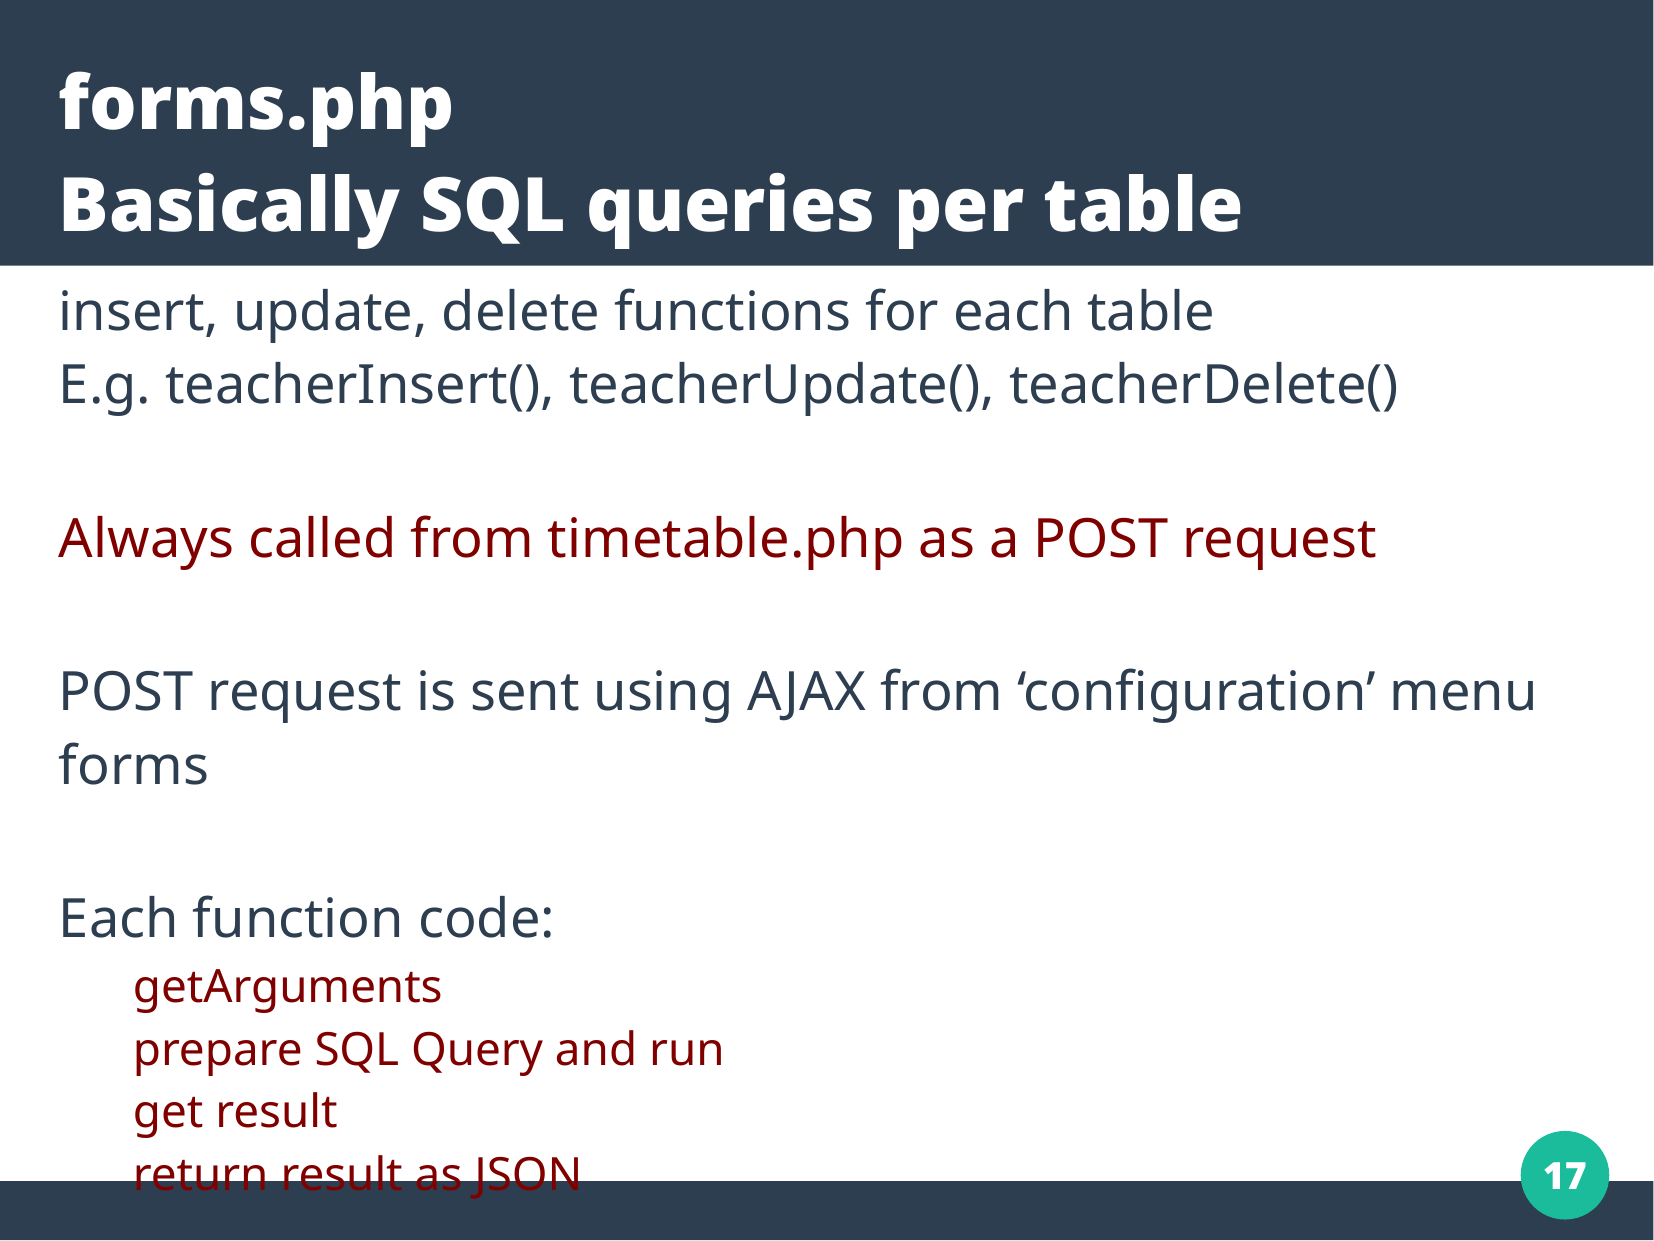

# forms.php Basically SQL queries per table
insert, update, delete functions for each table
E.g. teacherInsert(), teacherUpdate(), teacherDelete()
Always called from timetable.php as a POST request
POST request is sent using AJAX from ‘configuration’ menu forms
Each function code:
	getArguments
	prepare SQL Query and run
	get result
	return result as JSON
17